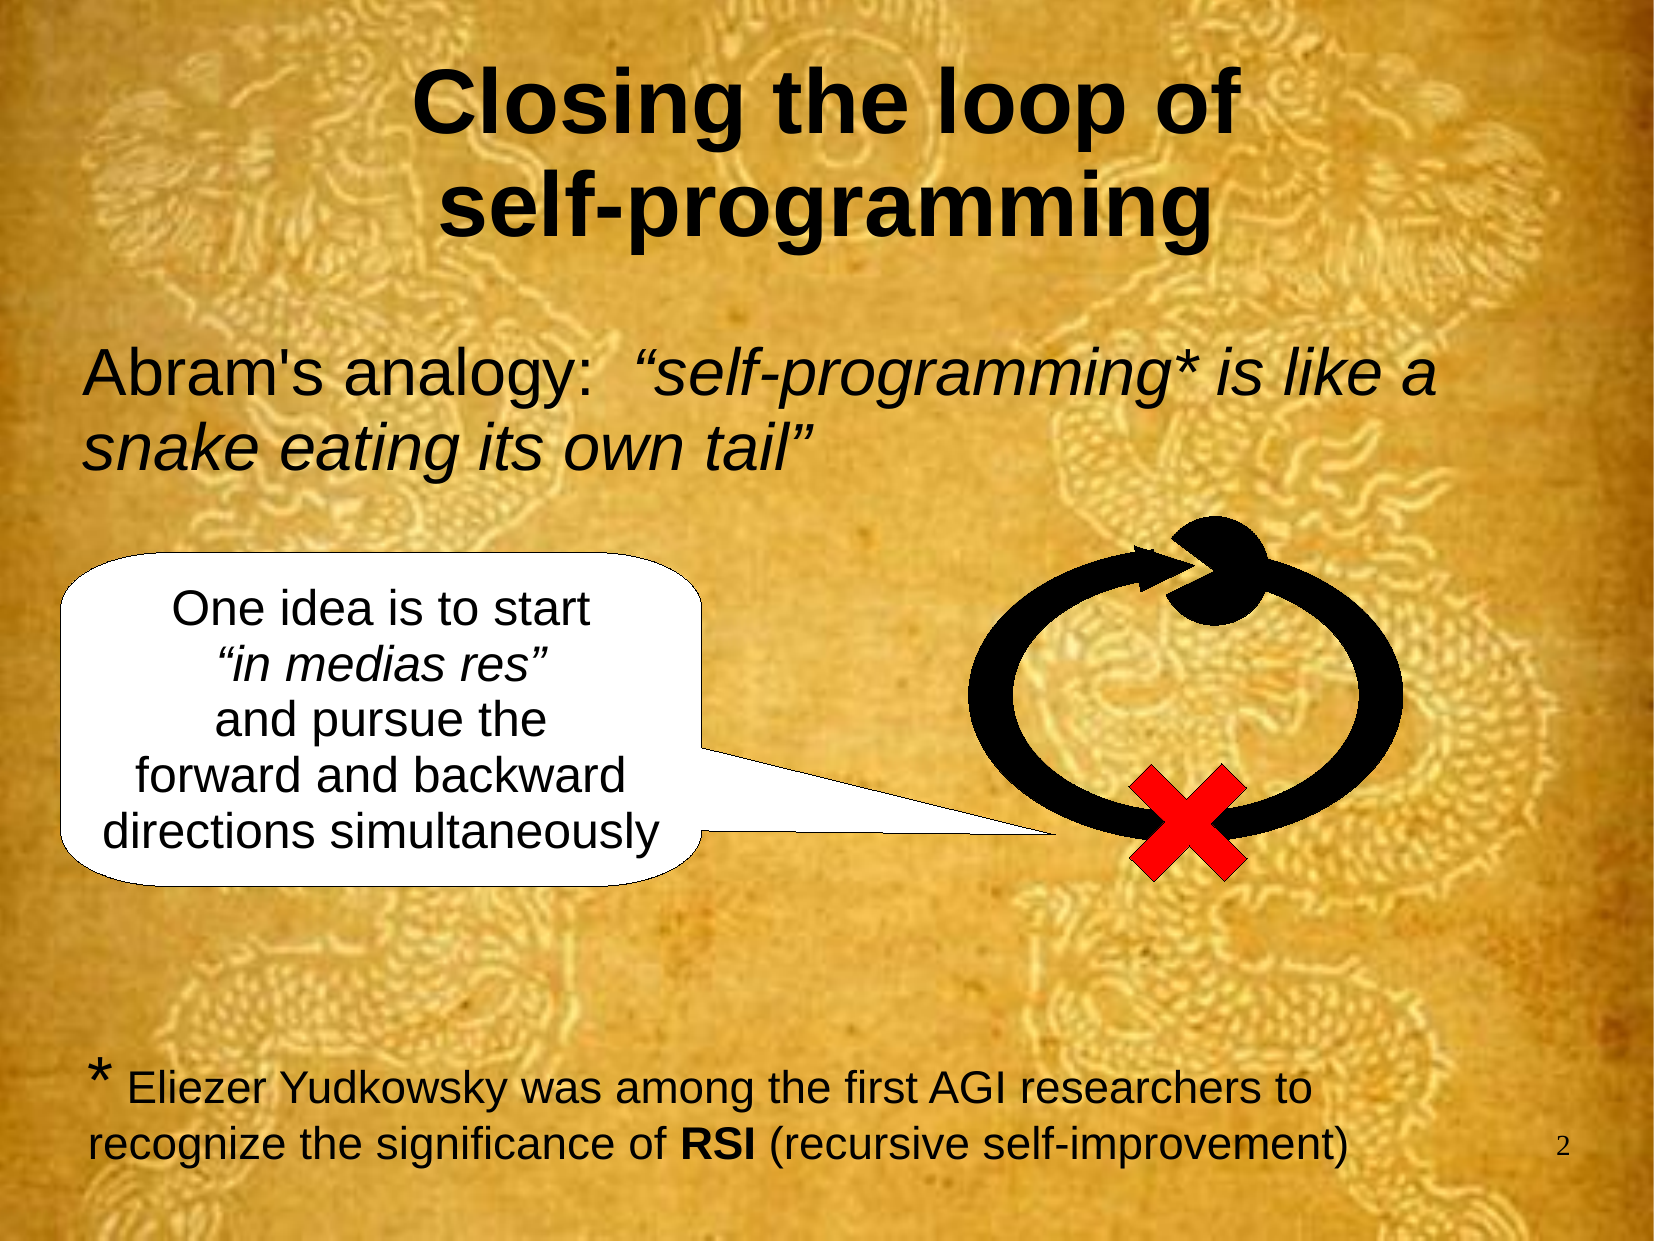

Closing the loop of
self-programming
# Abram's analogy: “self-programming* is like a snake eating its own tail”
One idea is to start
“in medias res”
and pursue the
forward and backward
directions simultaneously
* Eliezer Yudkowsky was among the first AGI researchers to recognize the significance of RSI (recursive self-improvement)
2